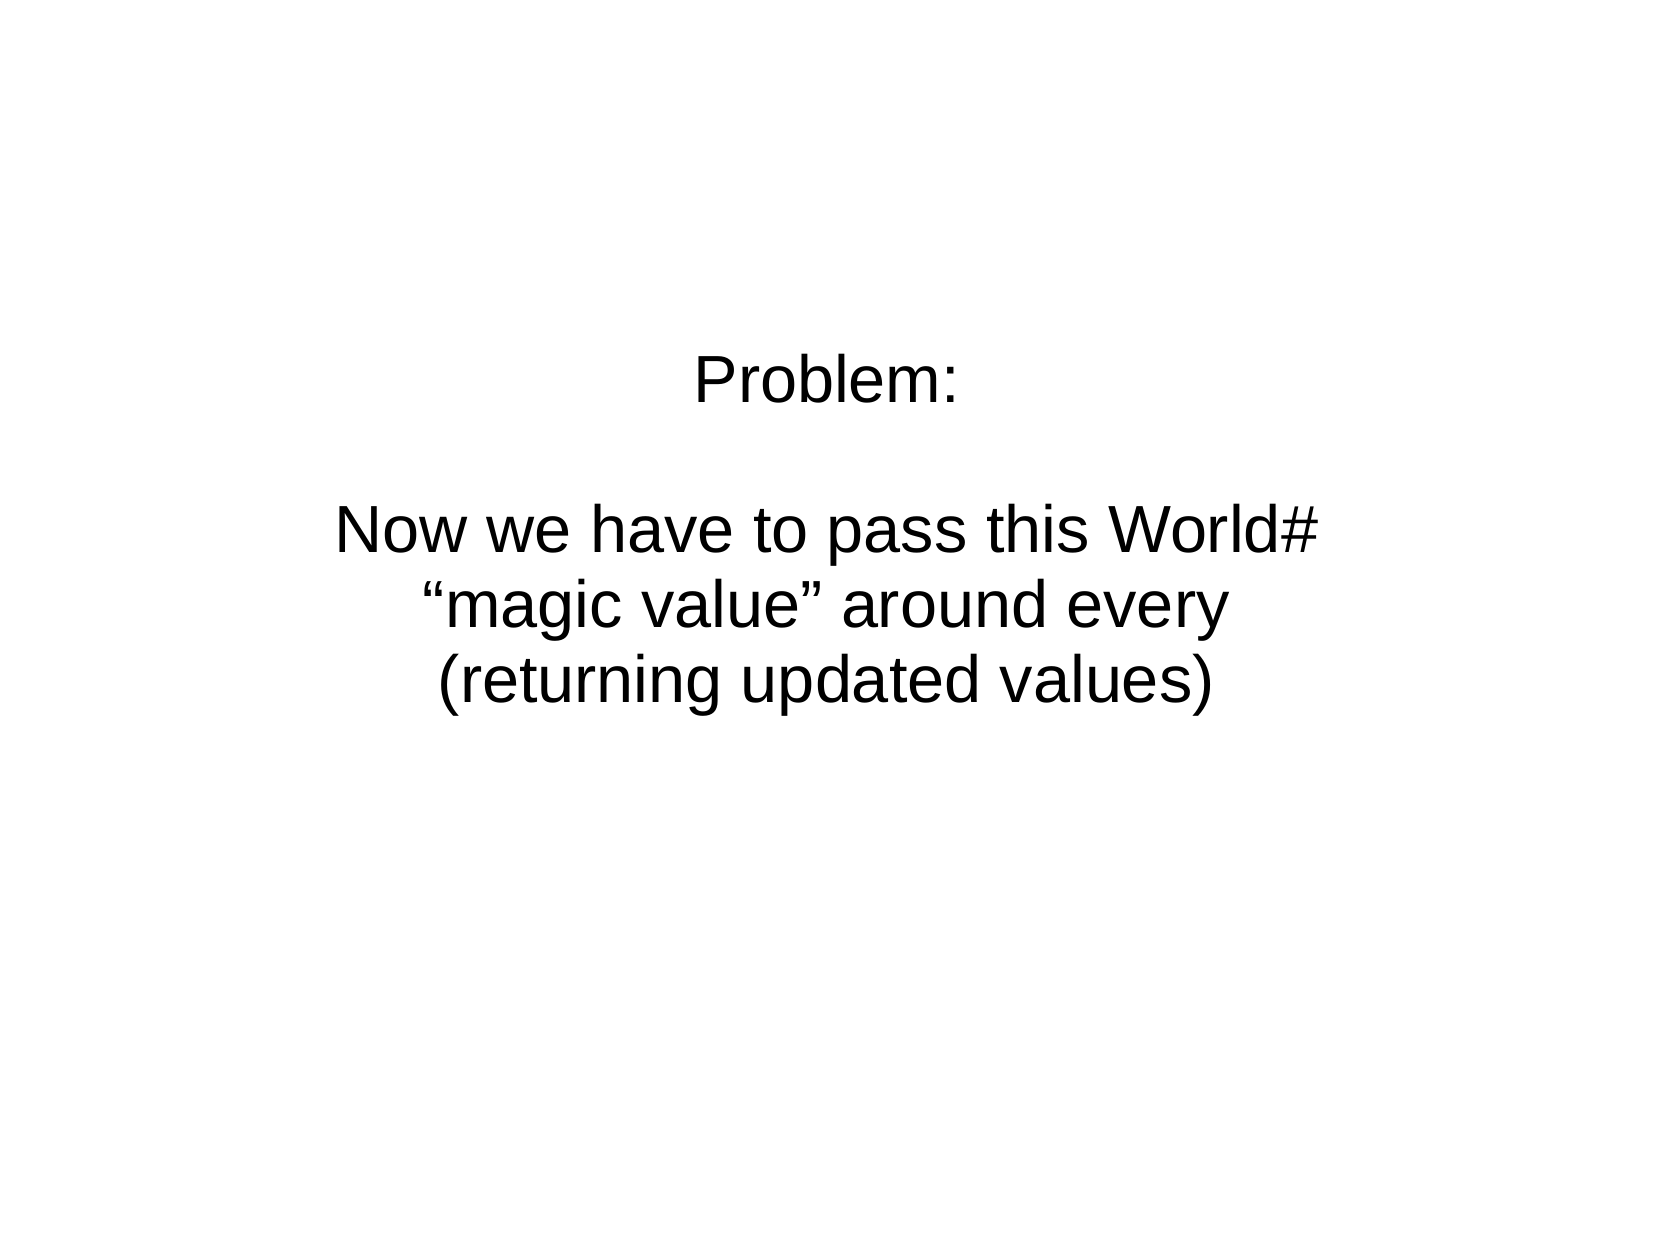

# Problem:
Now we have to pass this World#
“magic value” around every
(returning updated values)